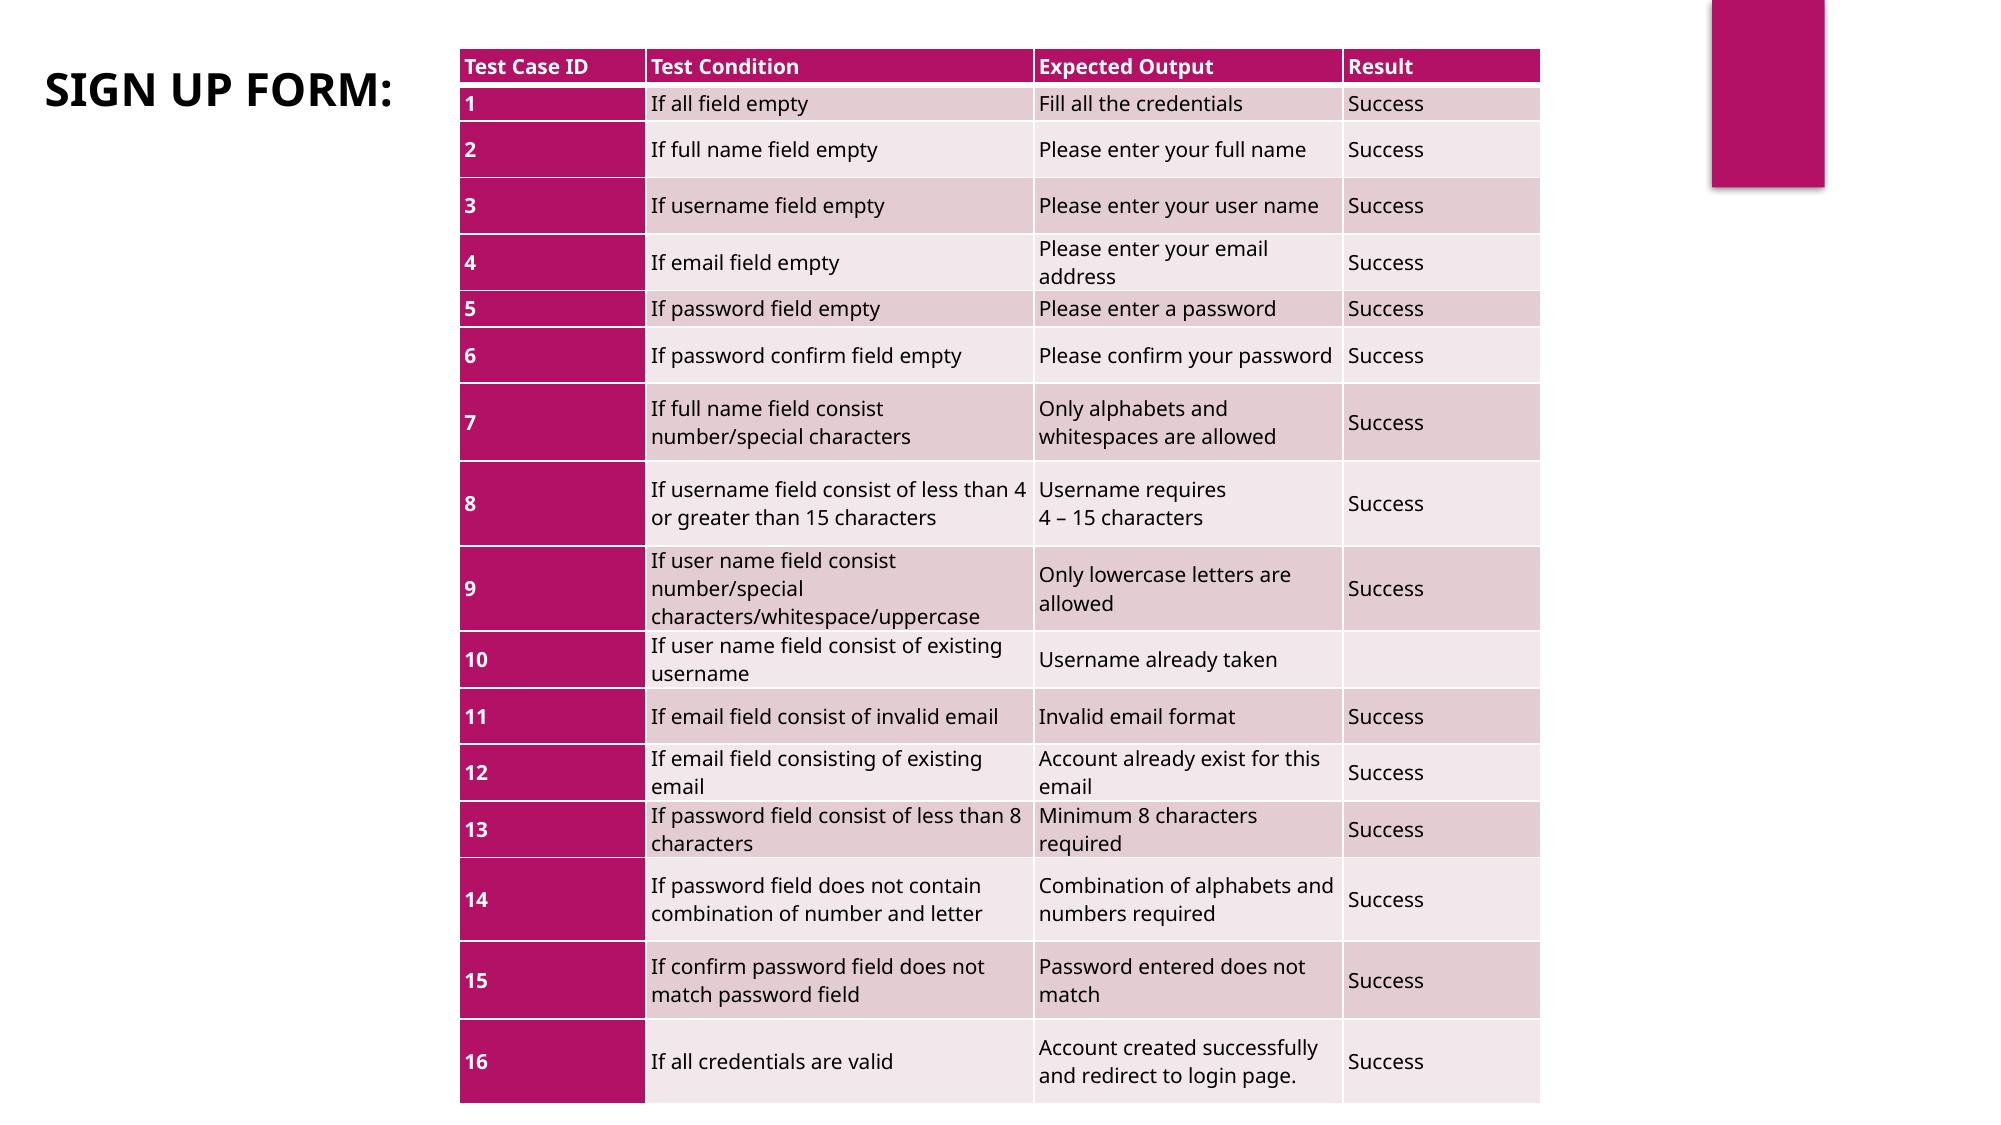

# SIGN UP FORM:
| Test Case ID | Test Condition | Expected Output | Result |
| --- | --- | --- | --- |
| 1 | If all field empty | Fill all the credentials | Success |
| 2 | If full name field empty | Please enter your full name | Success |
| 3 | If username field empty | Please enter your user name | Success |
| 4 | If email field empty | Please enter your email address | Success |
| 5 | If password field empty | Please enter a password | Success |
| 6 | If password confirm field empty | Please confirm your password | Success |
| 7 | If full name field consist number/special characters | Only alphabets and whitespaces are allowed | Success |
| 8 | If username field consist of less than 4 or greater than 15 characters | Username requires 4 – 15 characters | Success |
| 9 | If user name field consist number/special characters/whitespace/uppercase | Only lowercase letters are allowed | Success |
| 10 | If user name field consist of existing username | Username already taken | |
| 11 | If email field consist of invalid email | Invalid email format | Success |
| 12 | If email field consisting of existing email | Account already exist for this email | Success |
| 13 | If password field consist of less than 8 characters | Minimum 8 characters required | Success |
| 14 | If password field does not contain combination of number and letter | Combination of alphabets and numbers required | Success |
| 15 | If confirm password field does not match password field | Password entered does not match | Success |
| 16 | If all credentials are valid | Account created successfully and redirect to login page. | Success |